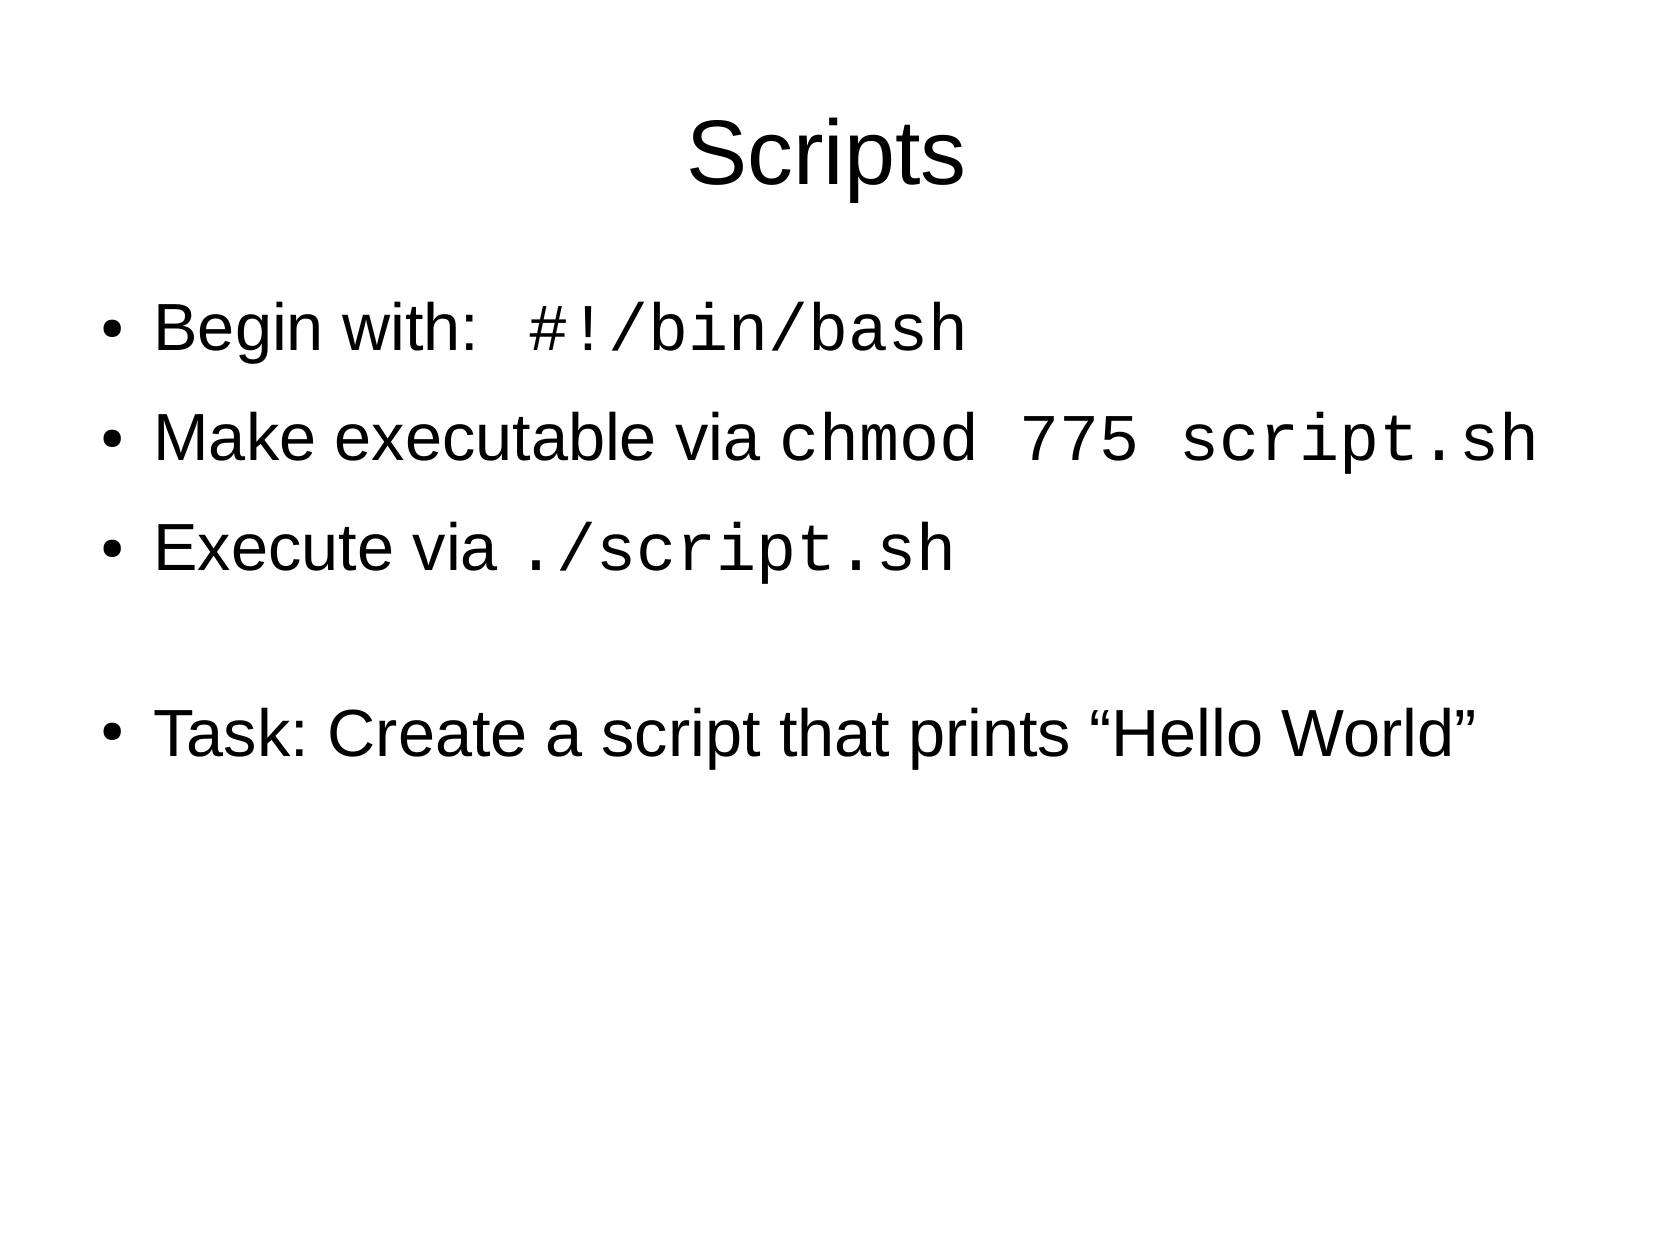

# Scripts
Begin with: 	#!/bin/bash
Make executable via chmod 775 script.sh
Execute via ./script.sh
Task: Create a script that prints “Hello World”